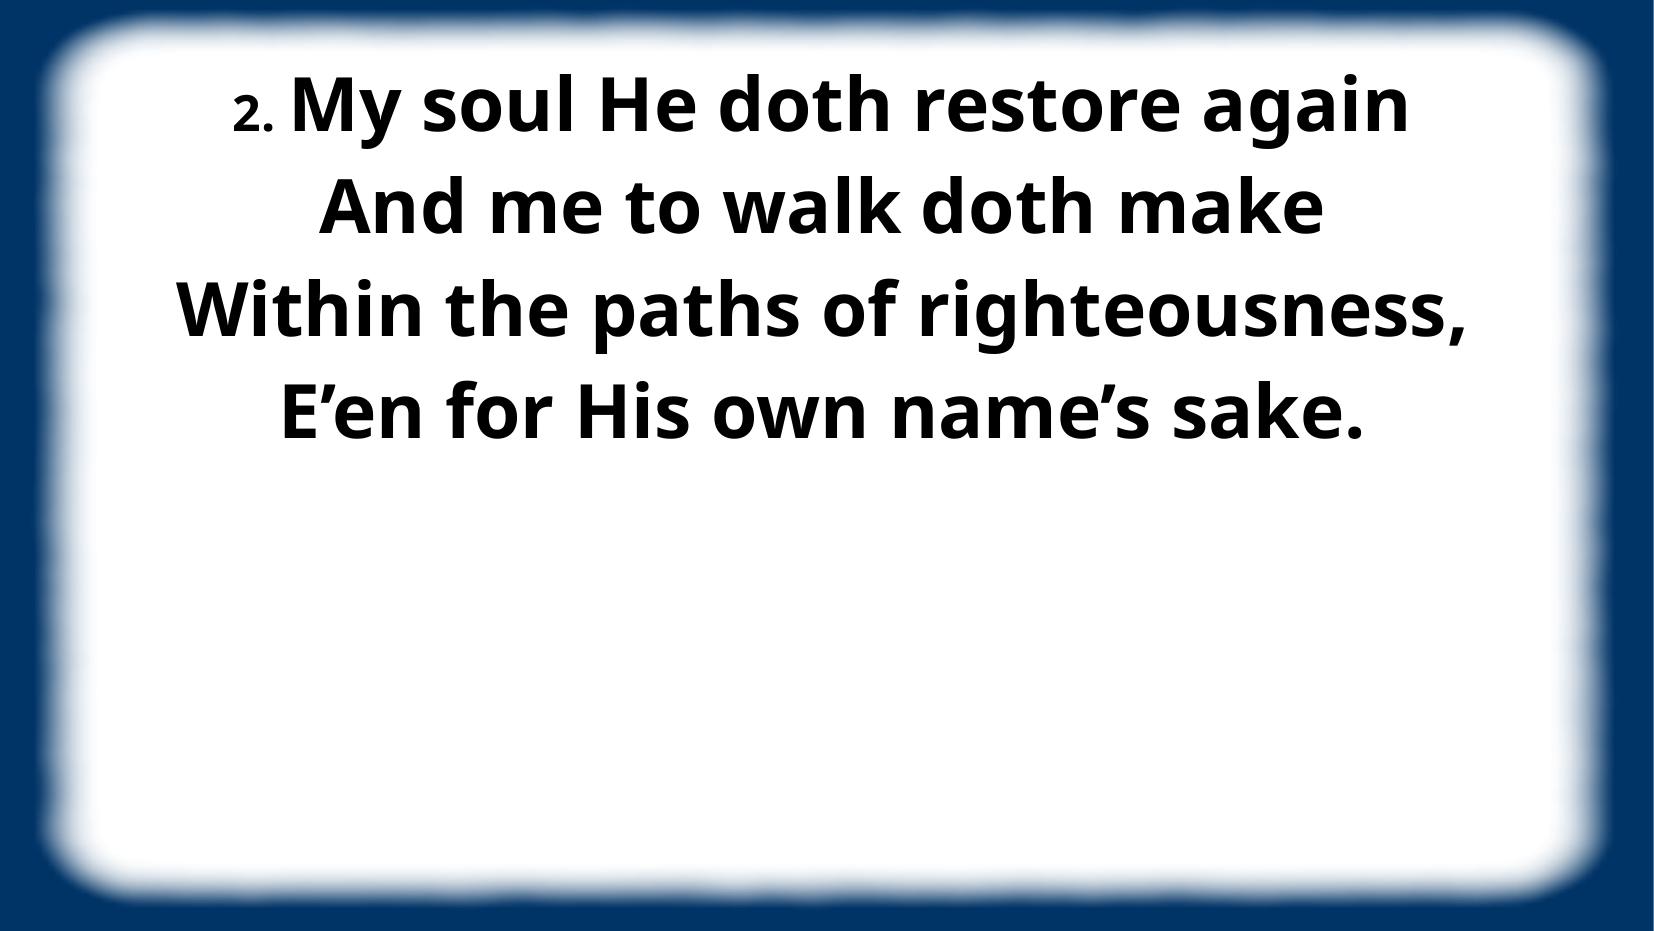

2. My soul He doth restore again
And me to walk doth make
Within the paths of righteousness,
E’en for His own name’s sake.